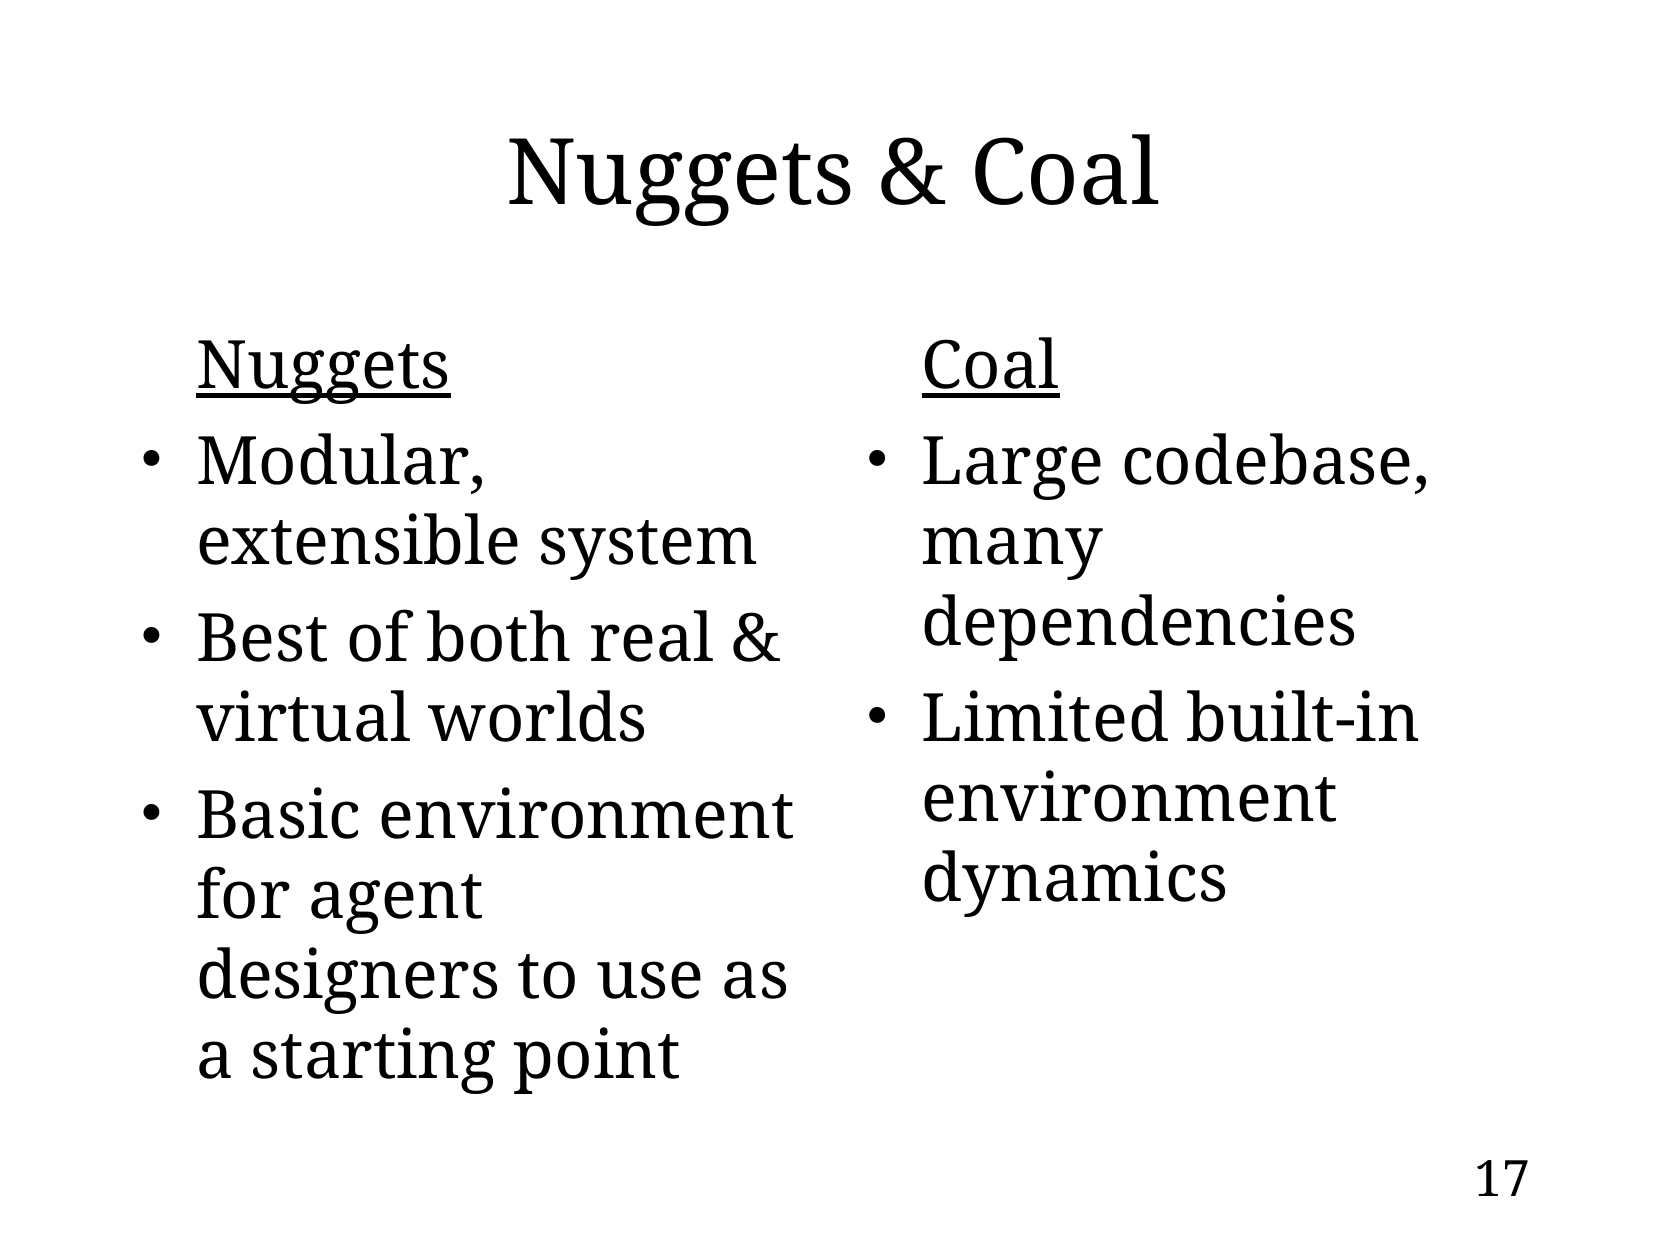

# Nuggets & Coal
Nuggets
Modular, extensible system
Best of both real & virtual worlds
Basic environment for agent designers to use as a starting point
Coal
Large codebase, many dependencies
Limited built-in environment dynamics
17